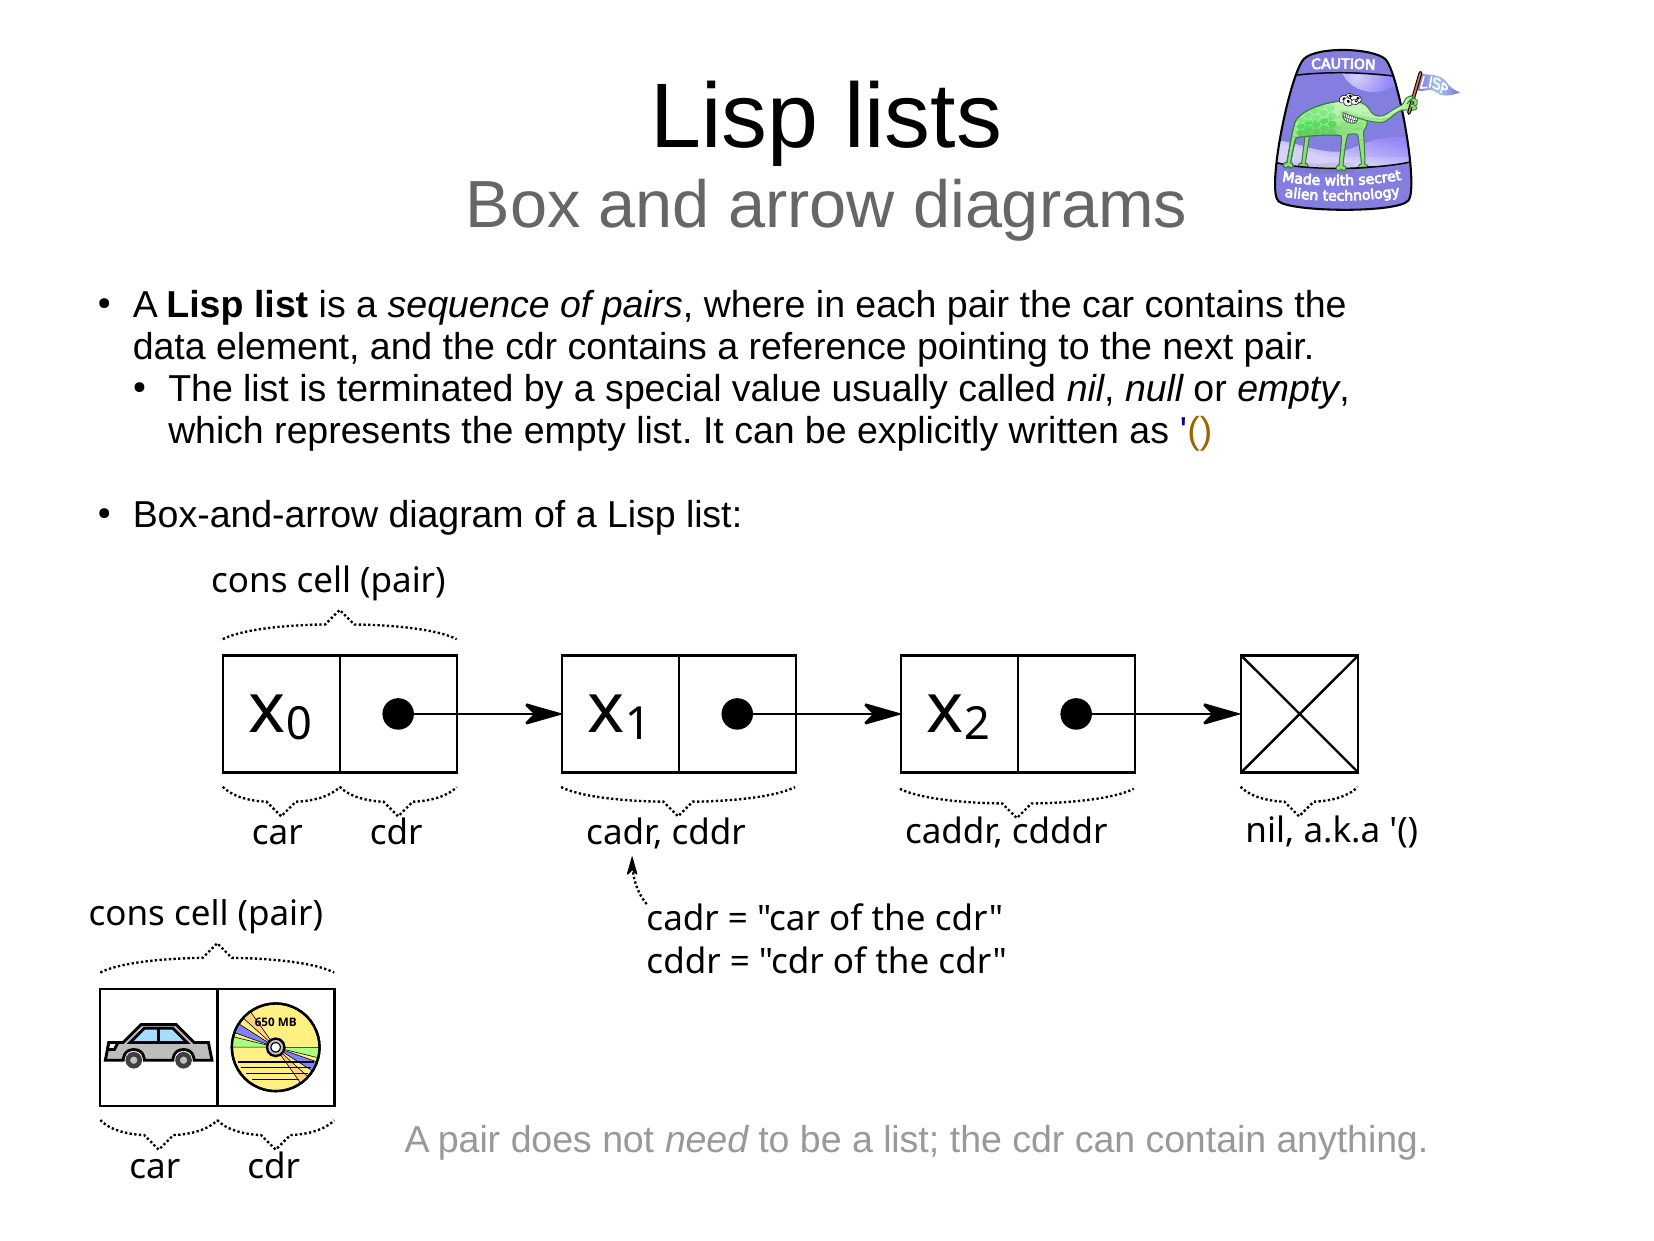

# Lisp lists Box and arrow diagrams
A Lisp list is a sequence of pairs, where in each pair the car contains the
data element, and the cdr contains a reference pointing to the next pair.
The list is terminated by a special value usually called nil, null or empty,
which represents the empty list. It can be explicitly written as '()
Box-and-arrow diagram of a Lisp list:
A pair does not need to be a list; the cdr can contain anything.